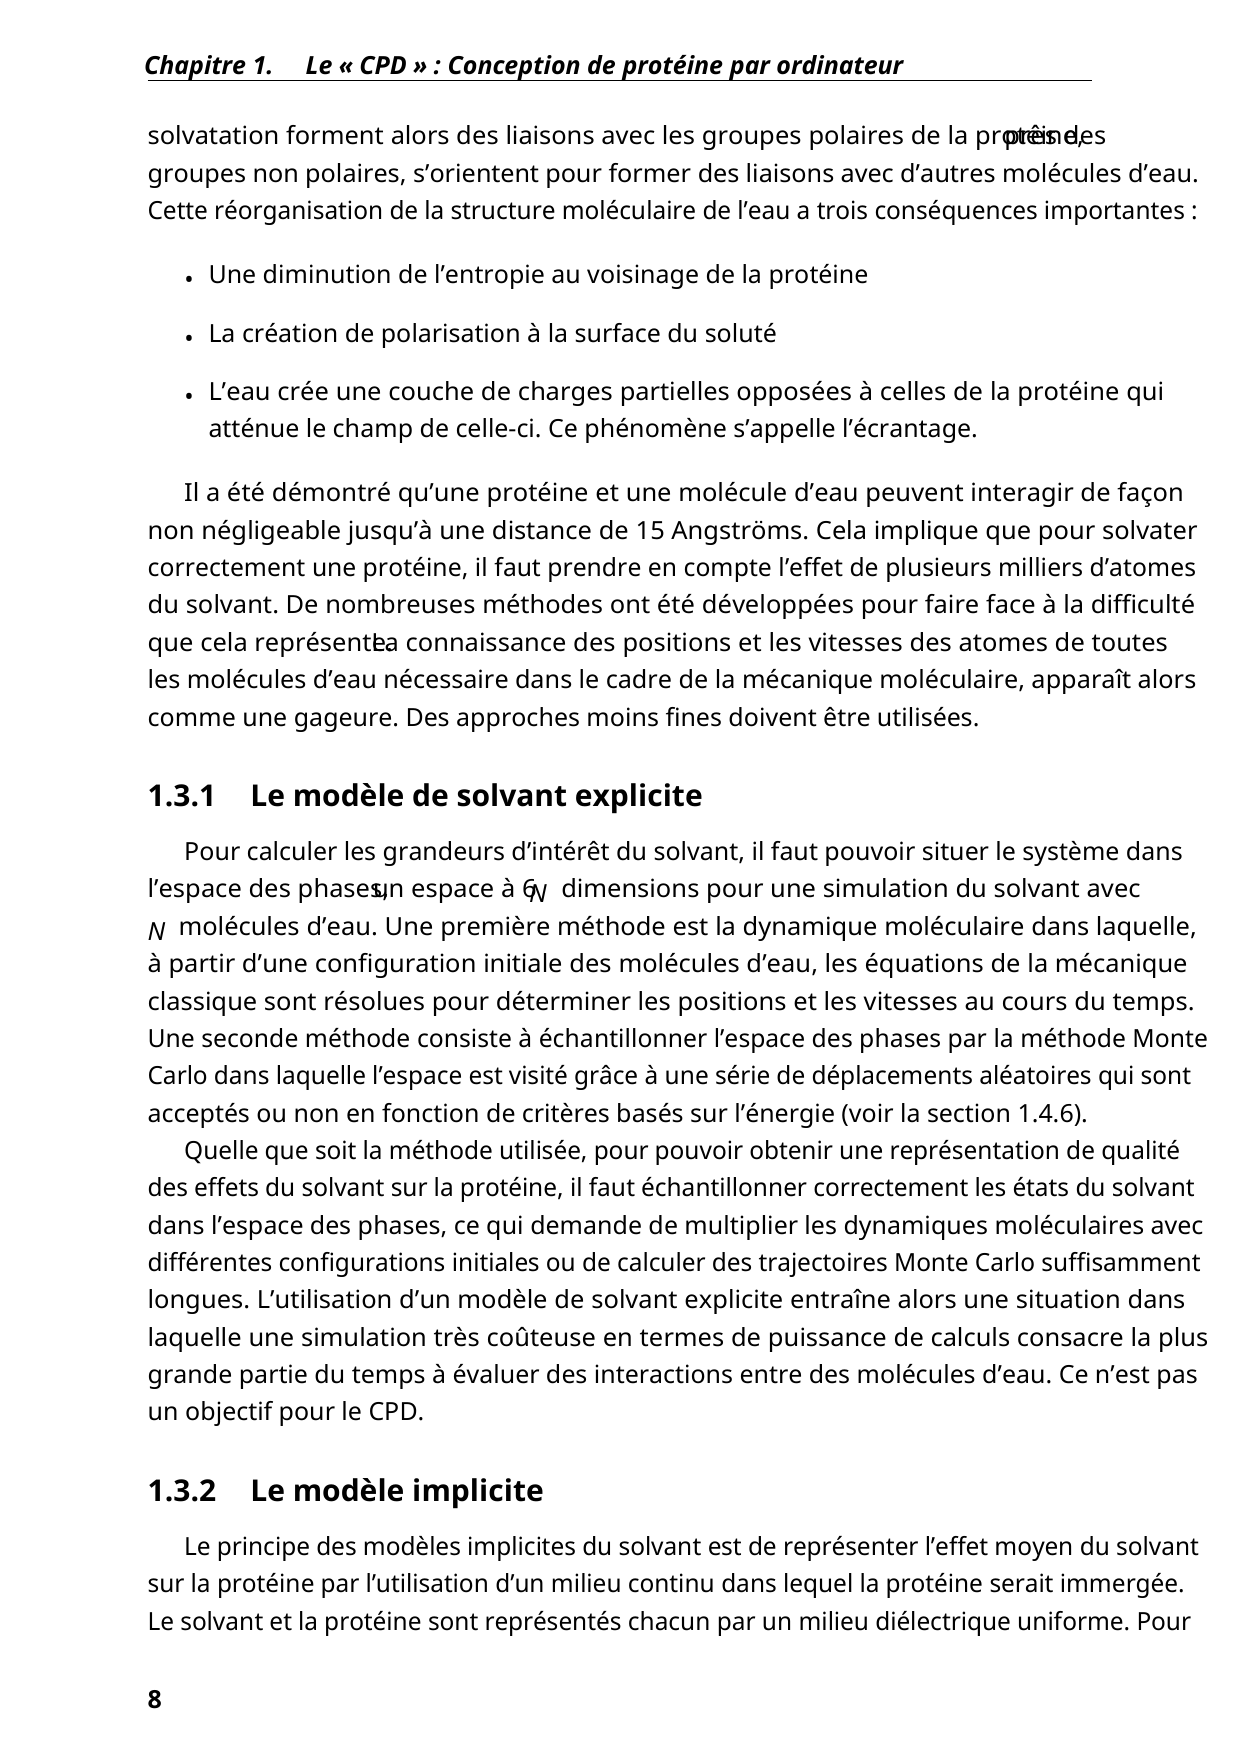

Chapitre 1.
Le « CPD » : Conception de protéine par ordinateur
solvatation forment alors des liaisons avec les groupes polaires de la protéine,
près des
groupes non polaires, s’orientent pour former des liaisons avec d’autres molécules d’eau.
Cette réorganisation de la structure moléculaire de l’eau a trois conséquences importantes :
Une diminution de l’entropie au voisinage de la protéine
•
La création de polarisation à la surface du soluté
•
L’eau crée une couche de charges partielles opposées à celles de la protéine qui
•
atténue le champ de celle-ci. Ce phénomène s’appelle l’écrantage.
Il a été démontré qu’une protéine et une molécule d’eau peuvent interagir de façon
non négligeable jusqu’à une distance de 15 Angströms. Cela implique que pour solvater
correctement une protéine, il faut prendre en compte l’effet de plusieurs milliers d’atomes
du solvant. De nombreuses méthodes ont été développées pour faire face à la difficulté
que cela représente.
La connaissance des positions et les vitesses des atomes de toutes
les molécules d’eau nécessaire dans le cadre de la mécanique moléculaire, apparaît alors
comme une gageure. Des approches moins fines doivent être utilisées.
1.3.1
Le modèle de solvant explicite
Pour calculer les grandeurs d’intérêt du solvant, il faut pouvoir situer le système dans
l’espace des phases,
un espace à 6
dimensions pour une simulation du solvant avec
N
molécules d’eau. Une première méthode est la dynamique moléculaire dans laquelle,
N
à partir d’une configuration initiale des molécules d’eau, les équations de la mécanique
classique sont résolues pour déterminer les positions et les vitesses au cours du temps.
Une seconde méthode consiste à échantillonner l’espace des phases par la méthode Monte
Carlo dans laquelle l’espace est visité grâce à une série de déplacements aléatoires qui sont
acceptés ou non en fonction de critères basés sur l’énergie (voir la section 1.4.6).
Quelle que soit la méthode utilisée, pour pouvoir obtenir une représentation de qualité
des effets du solvant sur la protéine, il faut échantillonner correctement les états du solvant
dans l’espace des phases, ce qui demande de multiplier les dynamiques moléculaires avec
différentes configurations initiales ou de calculer des trajectoires Monte Carlo suffisamment
longues. L’utilisation d’un modèle de solvant explicite entraîne alors une situation dans
laquelle une simulation très coûteuse en termes de puissance de calculs consacre la plus
grande partie du temps à évaluer des interactions entre des molécules d’eau. Ce n’est pas
un objectif pour le CPD.
1.3.2
Le modèle implicite
Le principe des modèles implicites du solvant est de représenter l’effet moyen du solvant
sur la protéine par l’utilisation d’un milieu continu dans lequel la protéine serait immergée.
Le solvant et la protéine sont représentés chacun par un milieu diélectrique uniforme. Pour
8